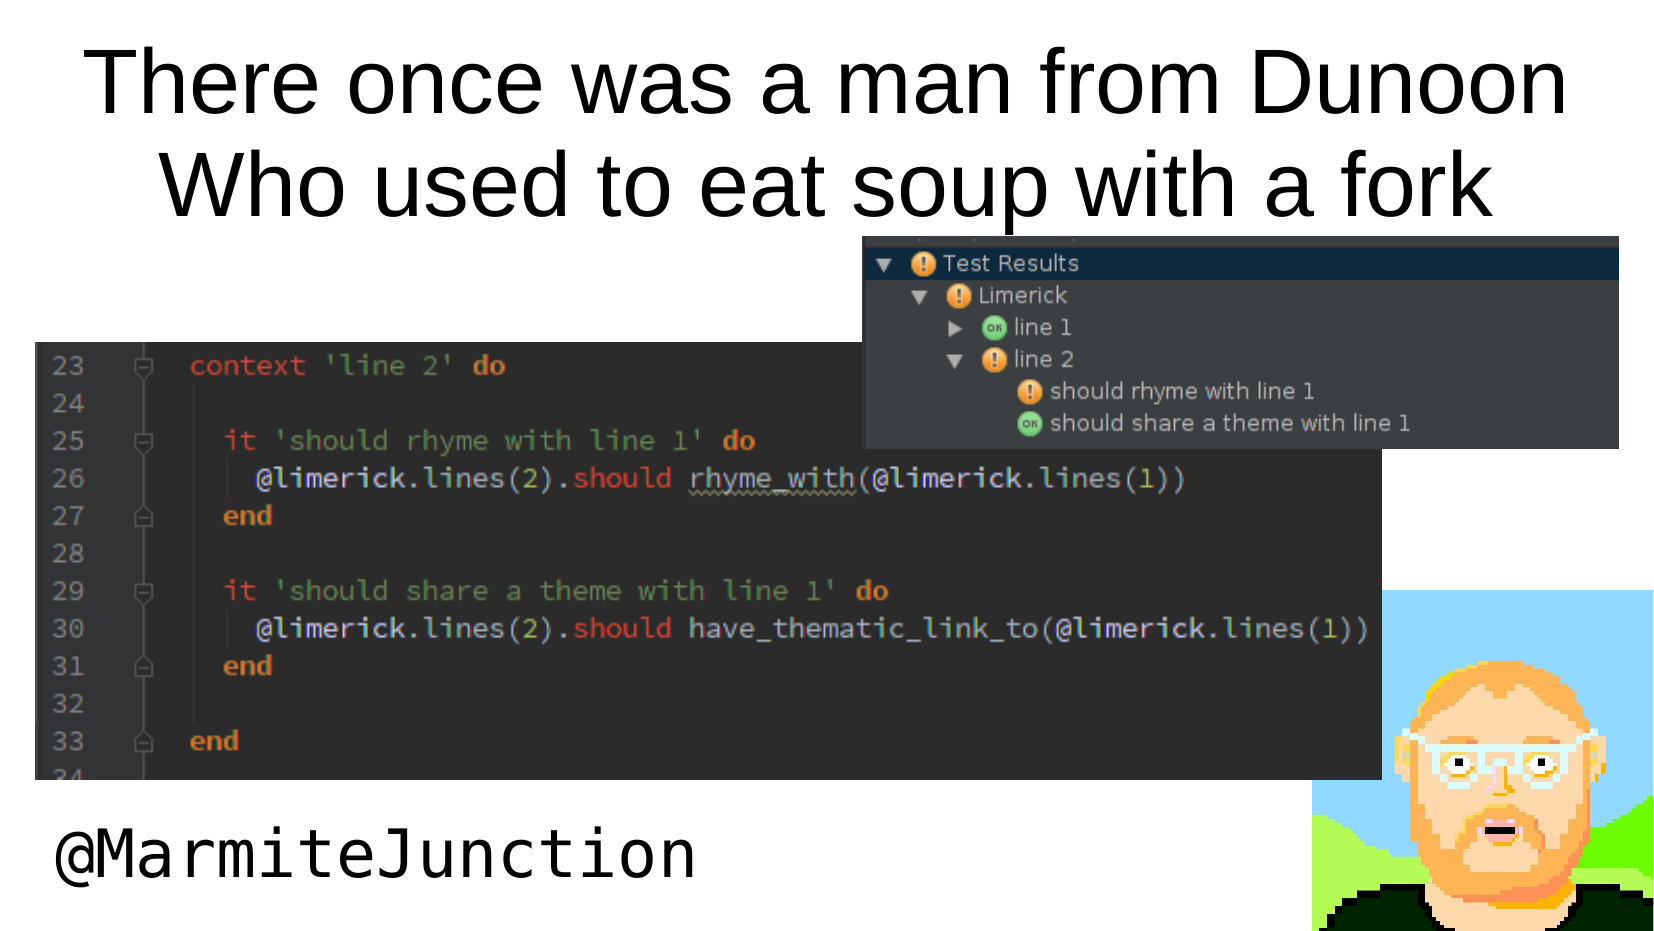

There once was a man from Dunoon
Who used to eat soup with a fork
@MarmiteJunction